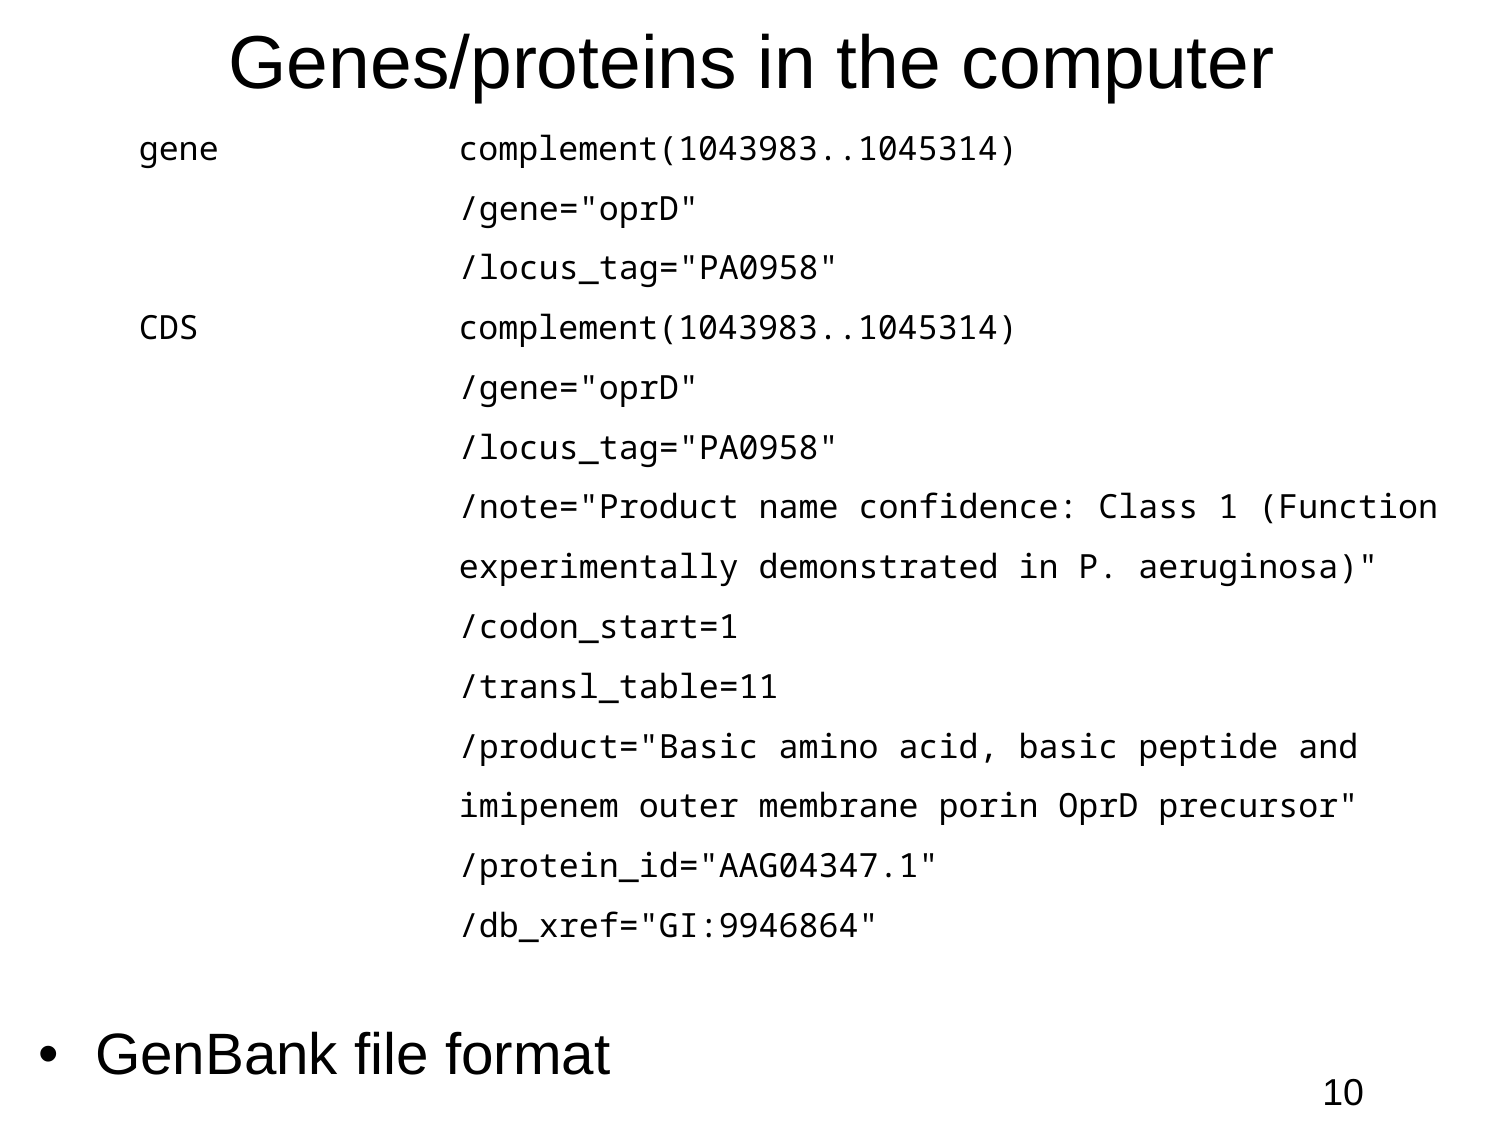

# Genes/proteins in the computer
 gene complement(1043983..1045314)
 /gene="oprD"
 /locus_tag="PA0958"
 CDS complement(1043983..1045314)
 /gene="oprD"
 /locus_tag="PA0958"
 /note="Product name confidence: Class 1 (Function
 experimentally demonstrated in P. aeruginosa)"
 /codon_start=1
 /transl_table=11
 /product="Basic amino acid, basic peptide and
 imipenem outer membrane porin OprD precursor"
 /protein_id="AAG04347.1"
 /db_xref="GI:9946864"
GenBank file format
10